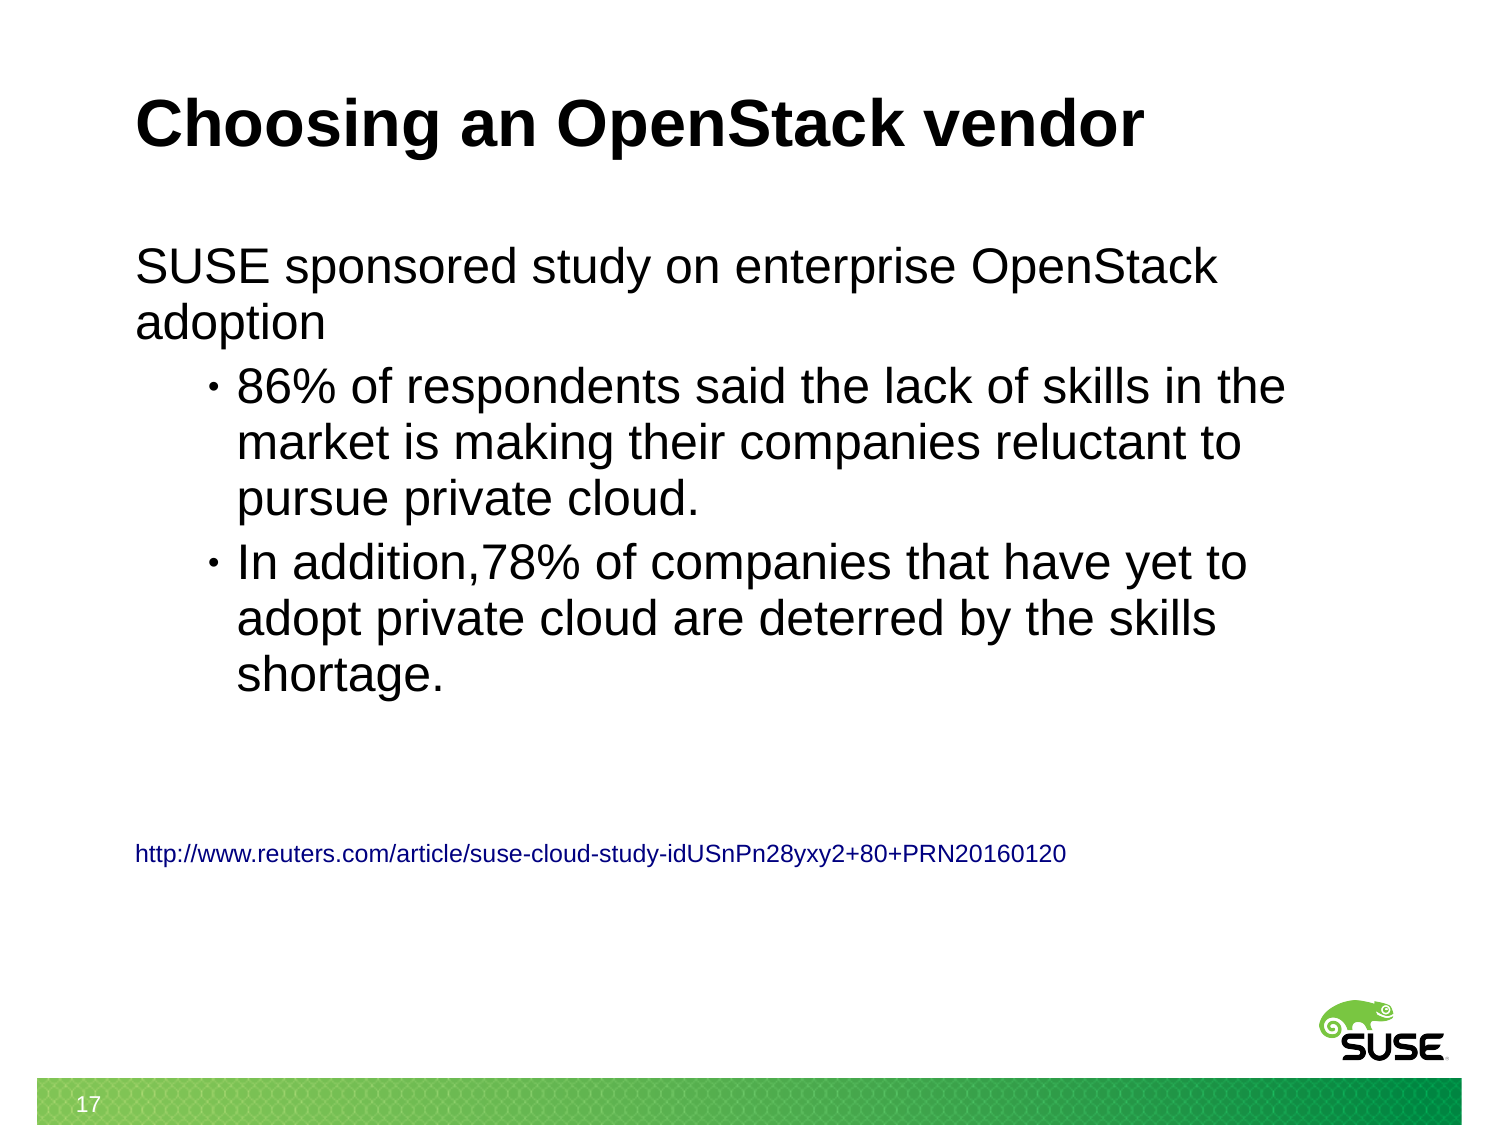

# Choosing an OpenStack vendor
SUSE sponsored study on enterprise OpenStack adoption
86% of respondents said the lack of skills in the market is making their companies reluctant to pursue private cloud.
In addition,78% of companies that have yet to adopt private cloud are deterred by the skills shortage.
http://www.reuters.com/article/suse-cloud-study-idUSnPn28yxy2+80+PRN20160120